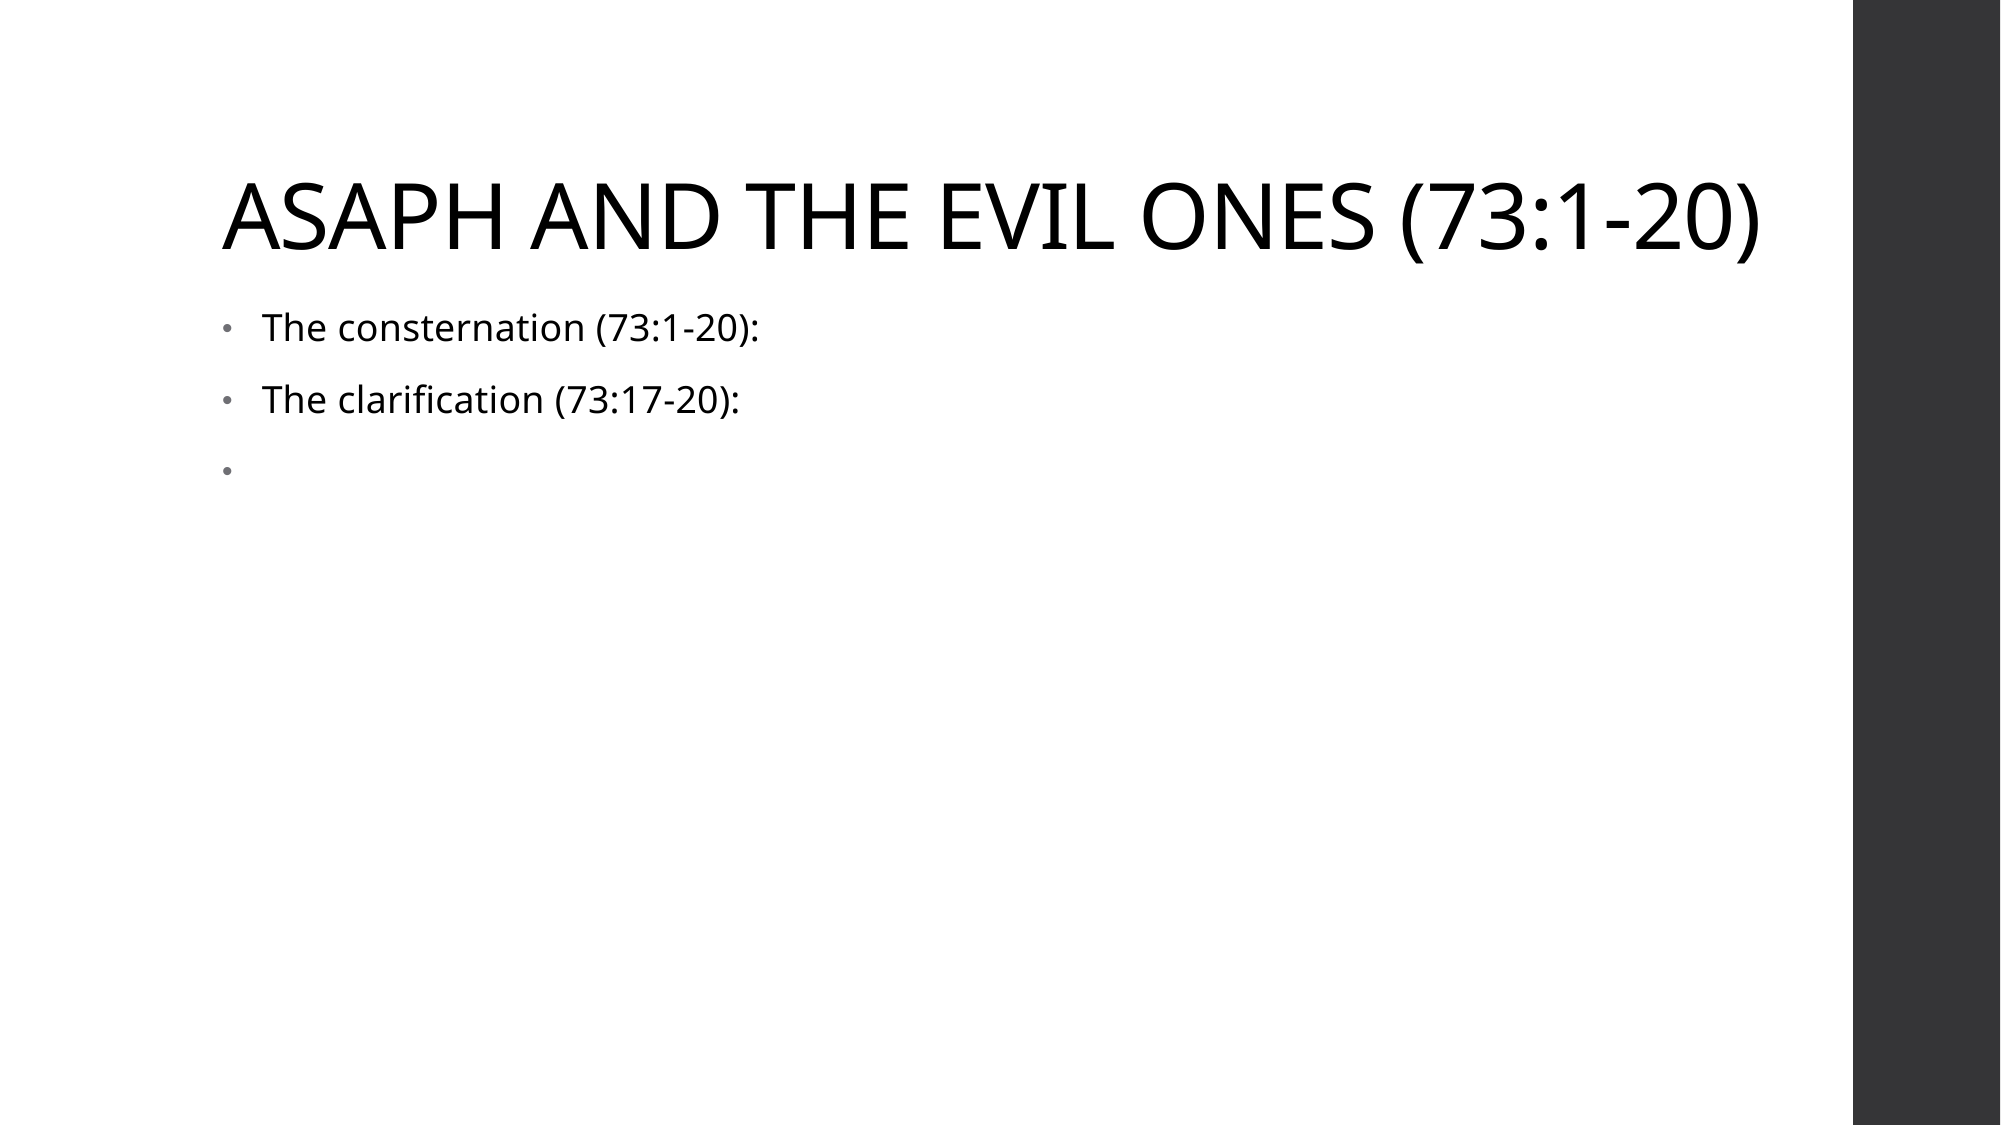

# ASAPH AND THE EVIL ONES (73:1-20)
 The consternation (73:1-20):
 The clarification (73:17-20):